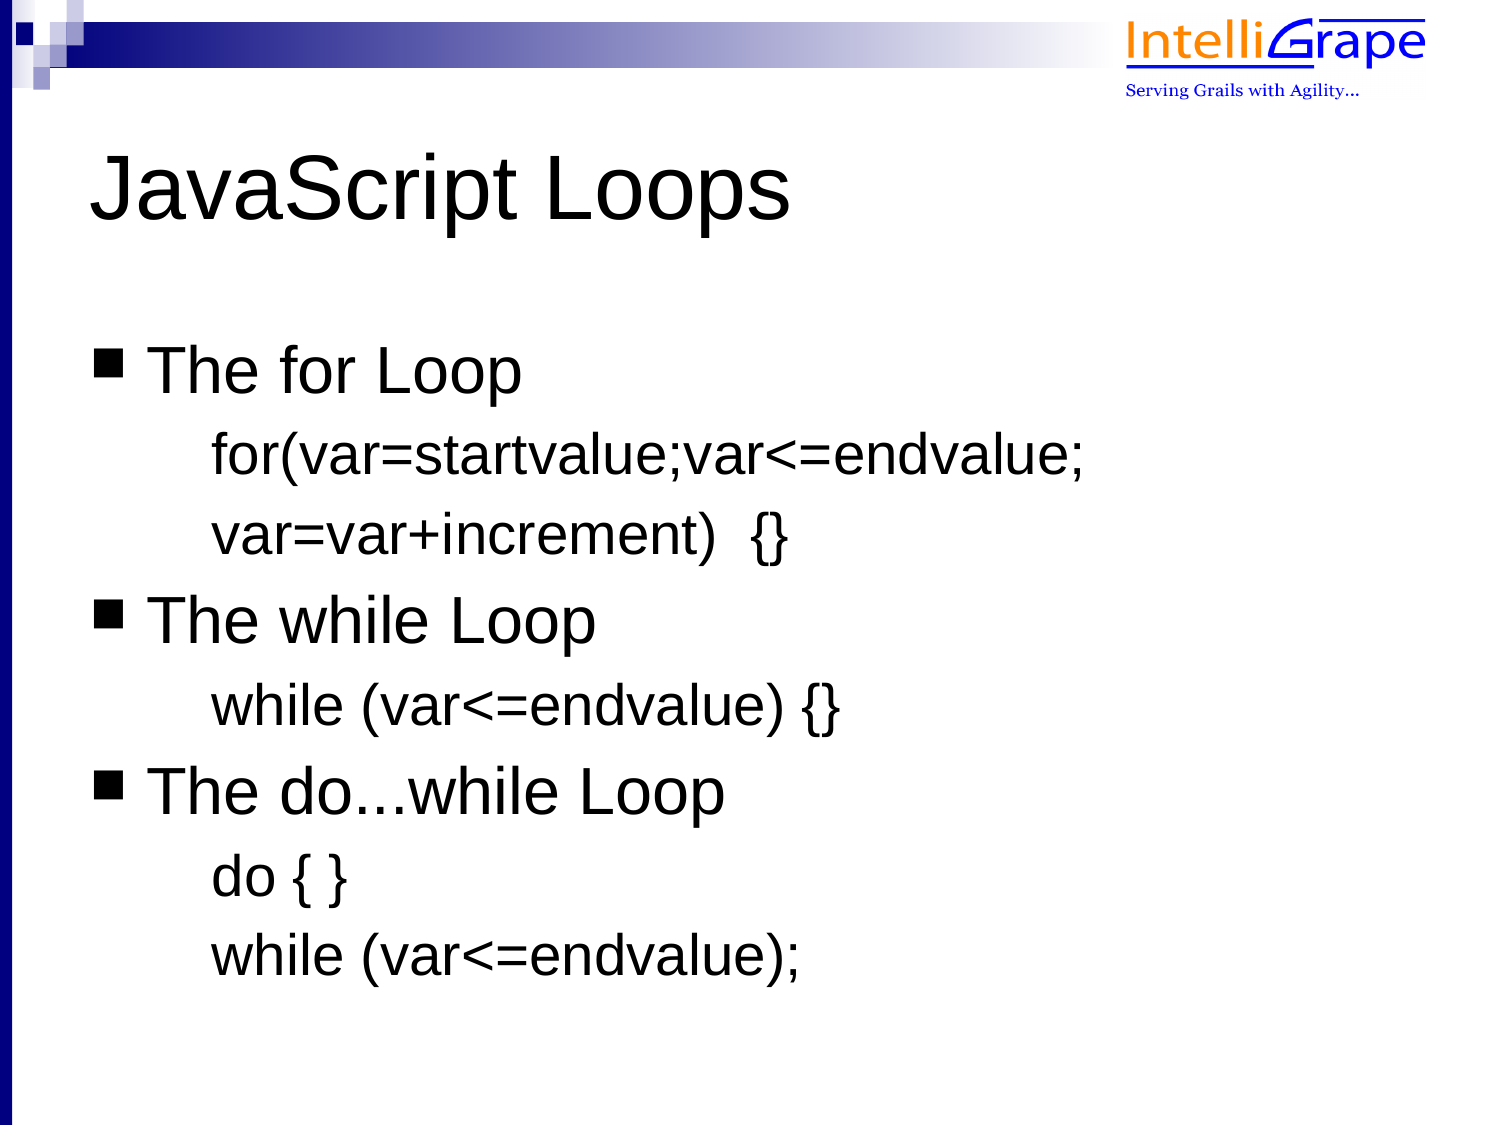

# JavaScript Loops
The for Loop
for(var=startvalue;var<=endvalue;
var=var+increment) {}
The while Loop
while (var<=endvalue) {}
The do...while Loop
do { }
while (var<=endvalue);